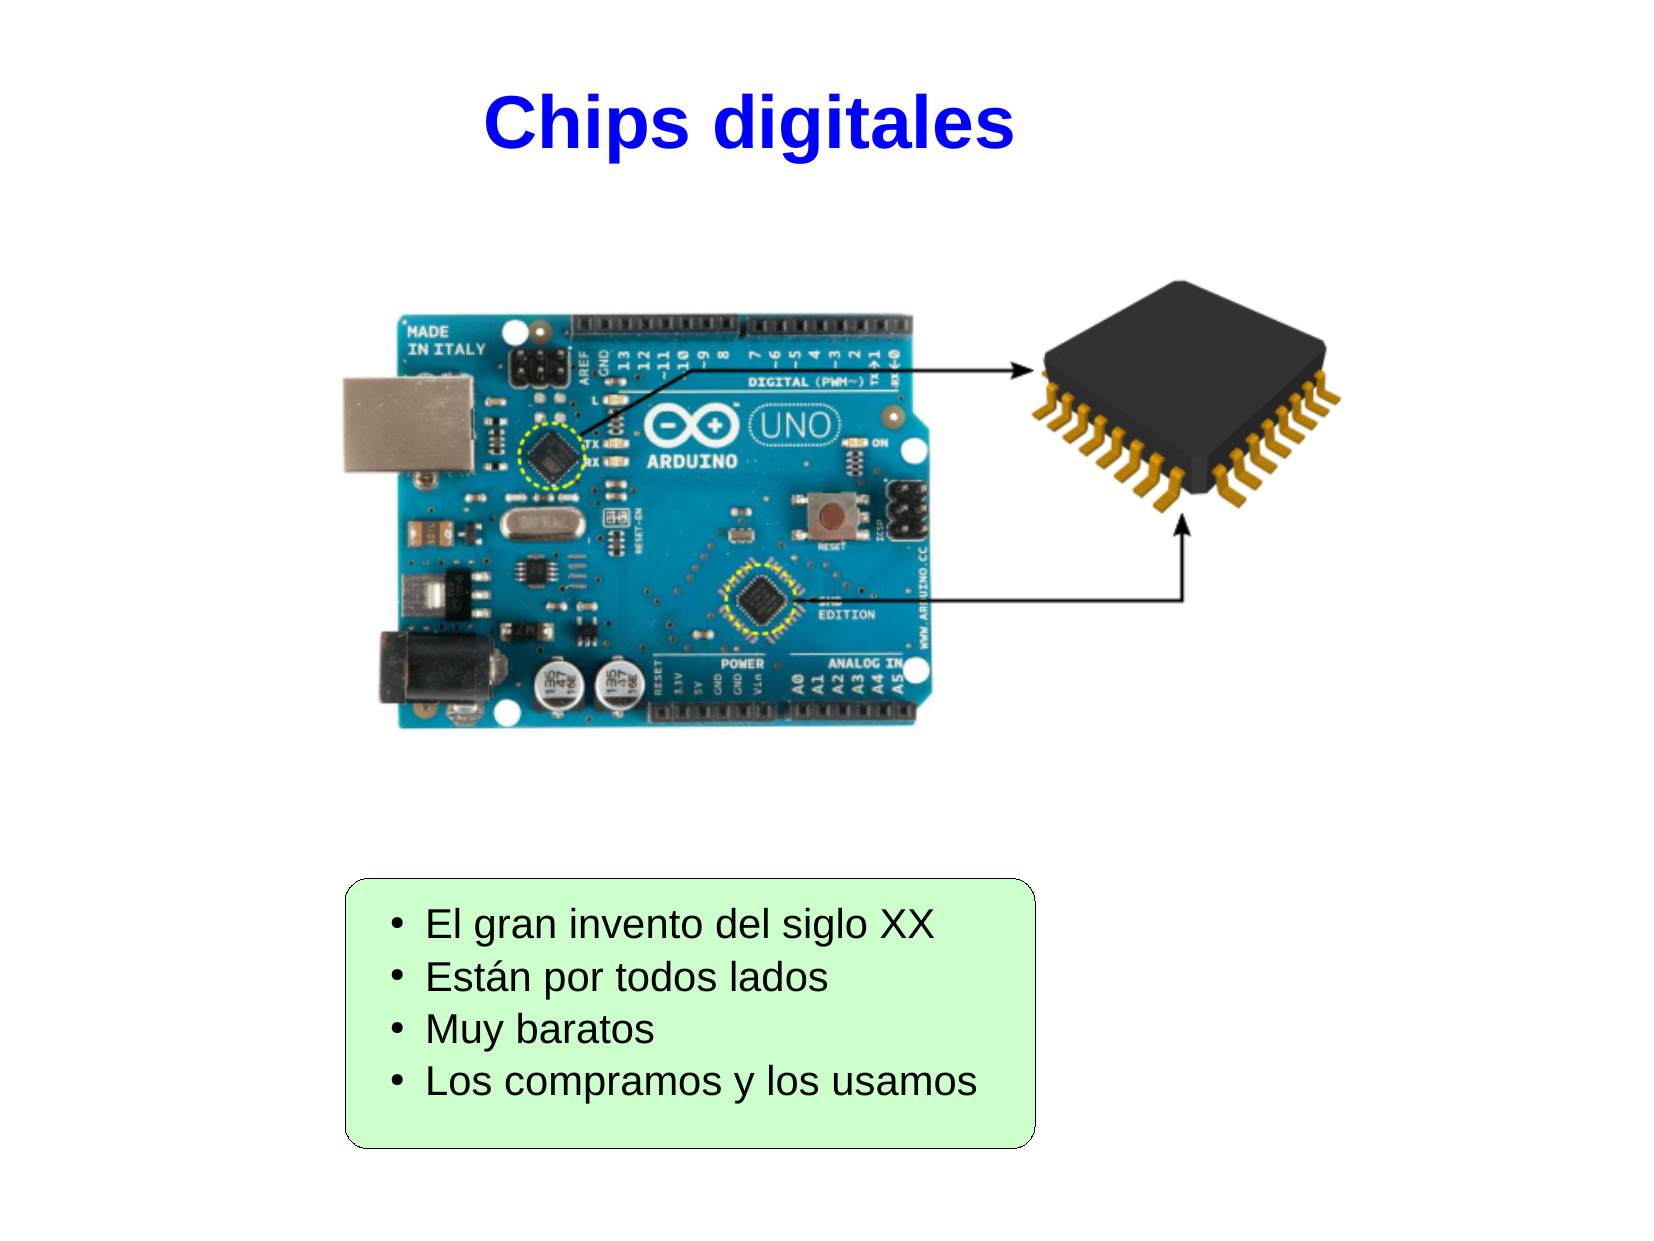

Chips digitales
El gran invento del siglo XX
Están por todos lados
Muy baratos
Los compramos y los usamos